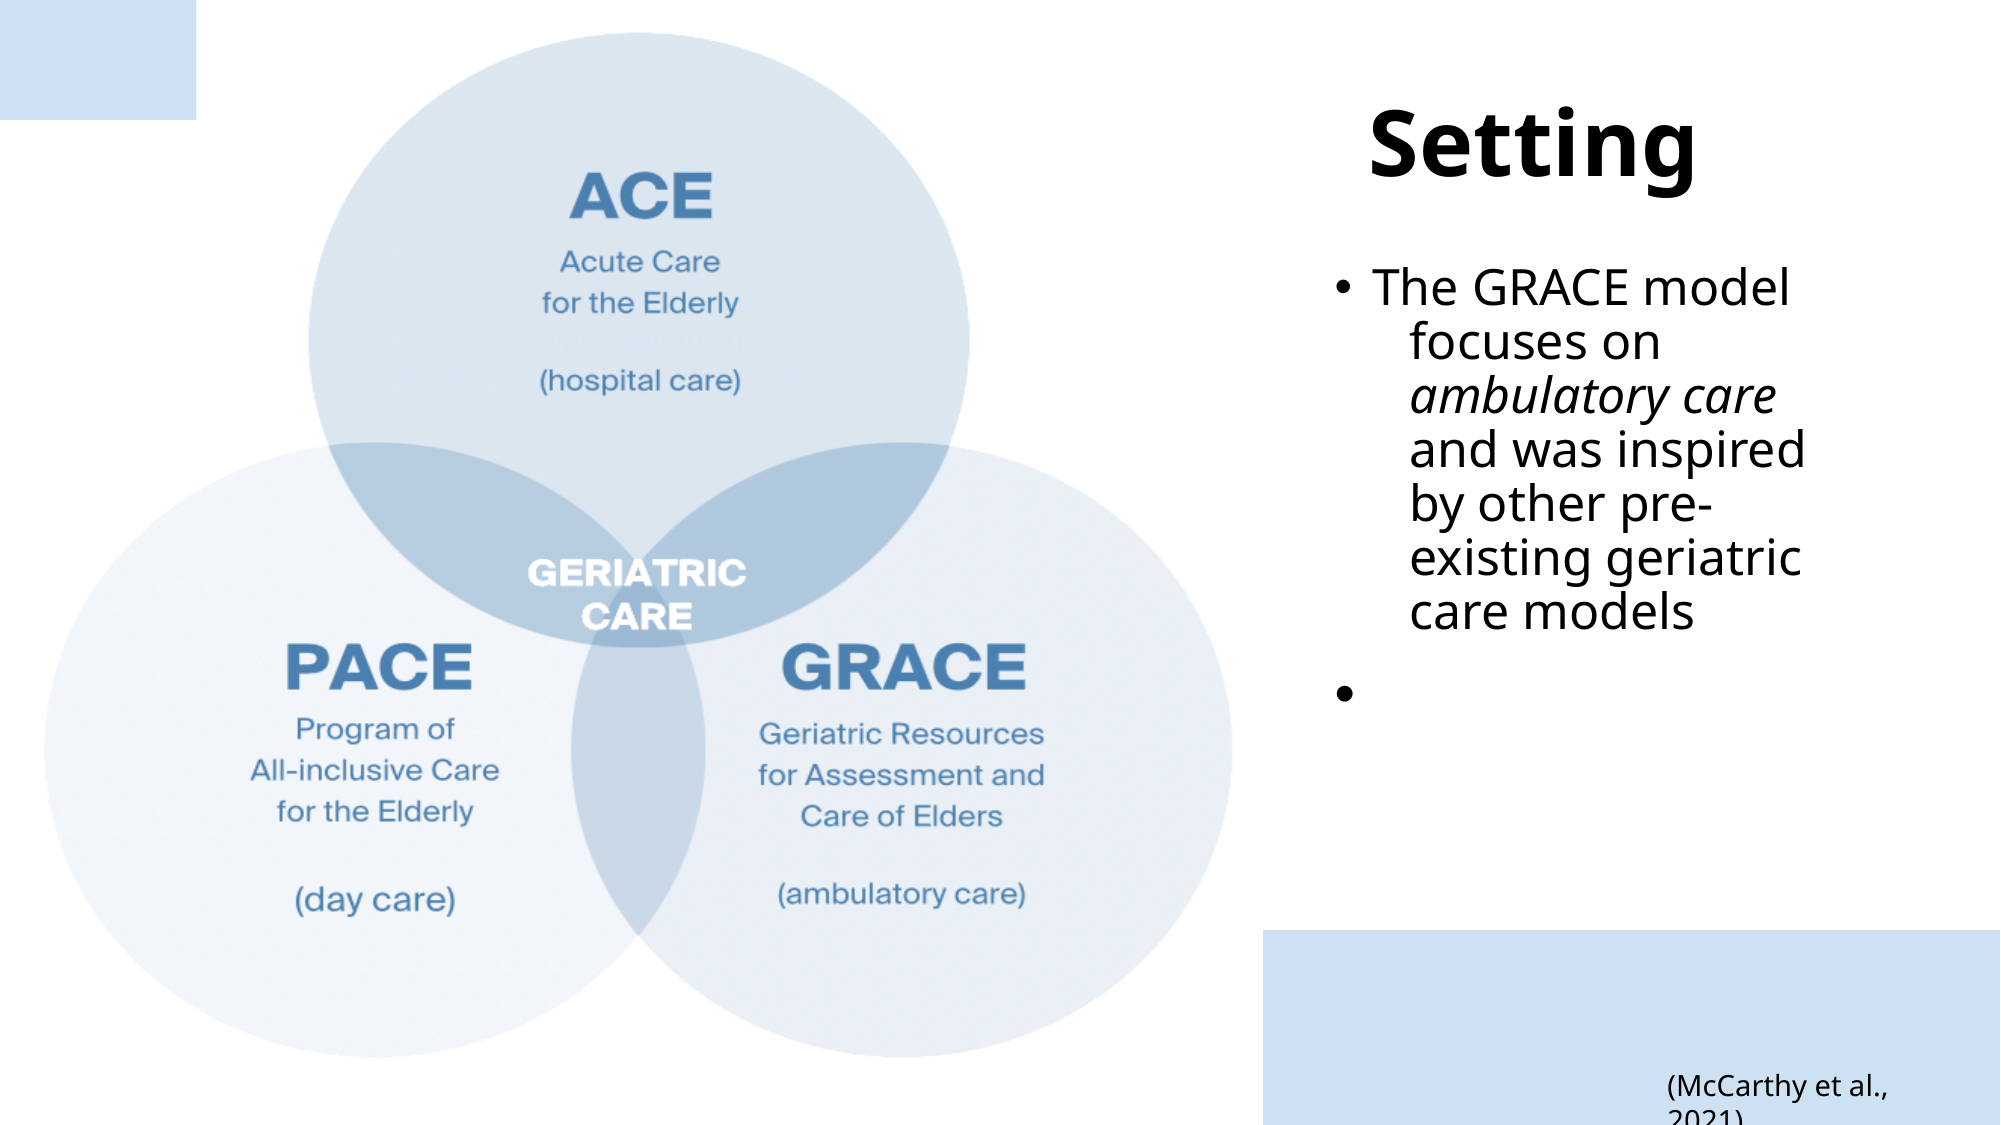

# Setting
The GRACE model focuses on ambulatory care and was inspired by other pre-existing geriatric care models
(McCarthy et al., 2021)